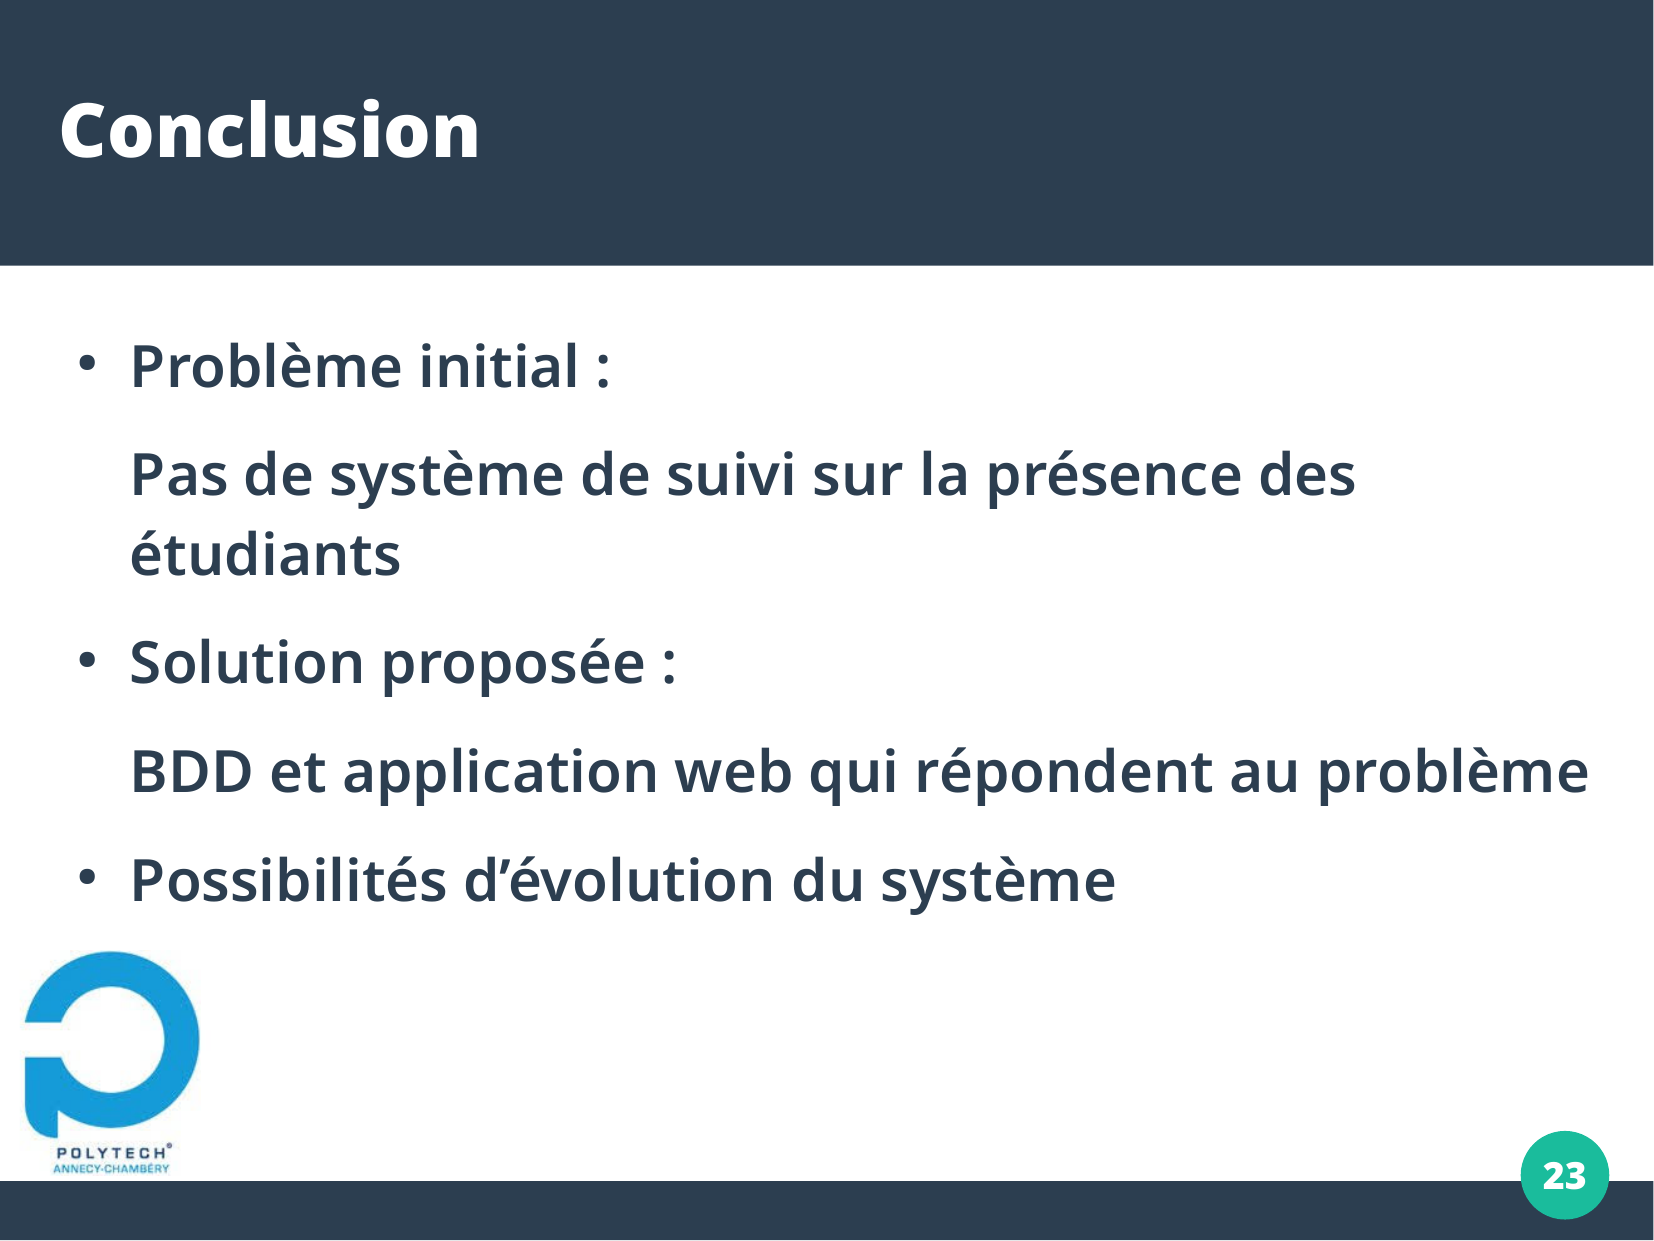

# Conclusion
Problème initial :
Pas de système de suivi sur la présence des étudiants
Solution proposée :
BDD et application web qui répondent au problème
Possibilités d’évolution du système
23